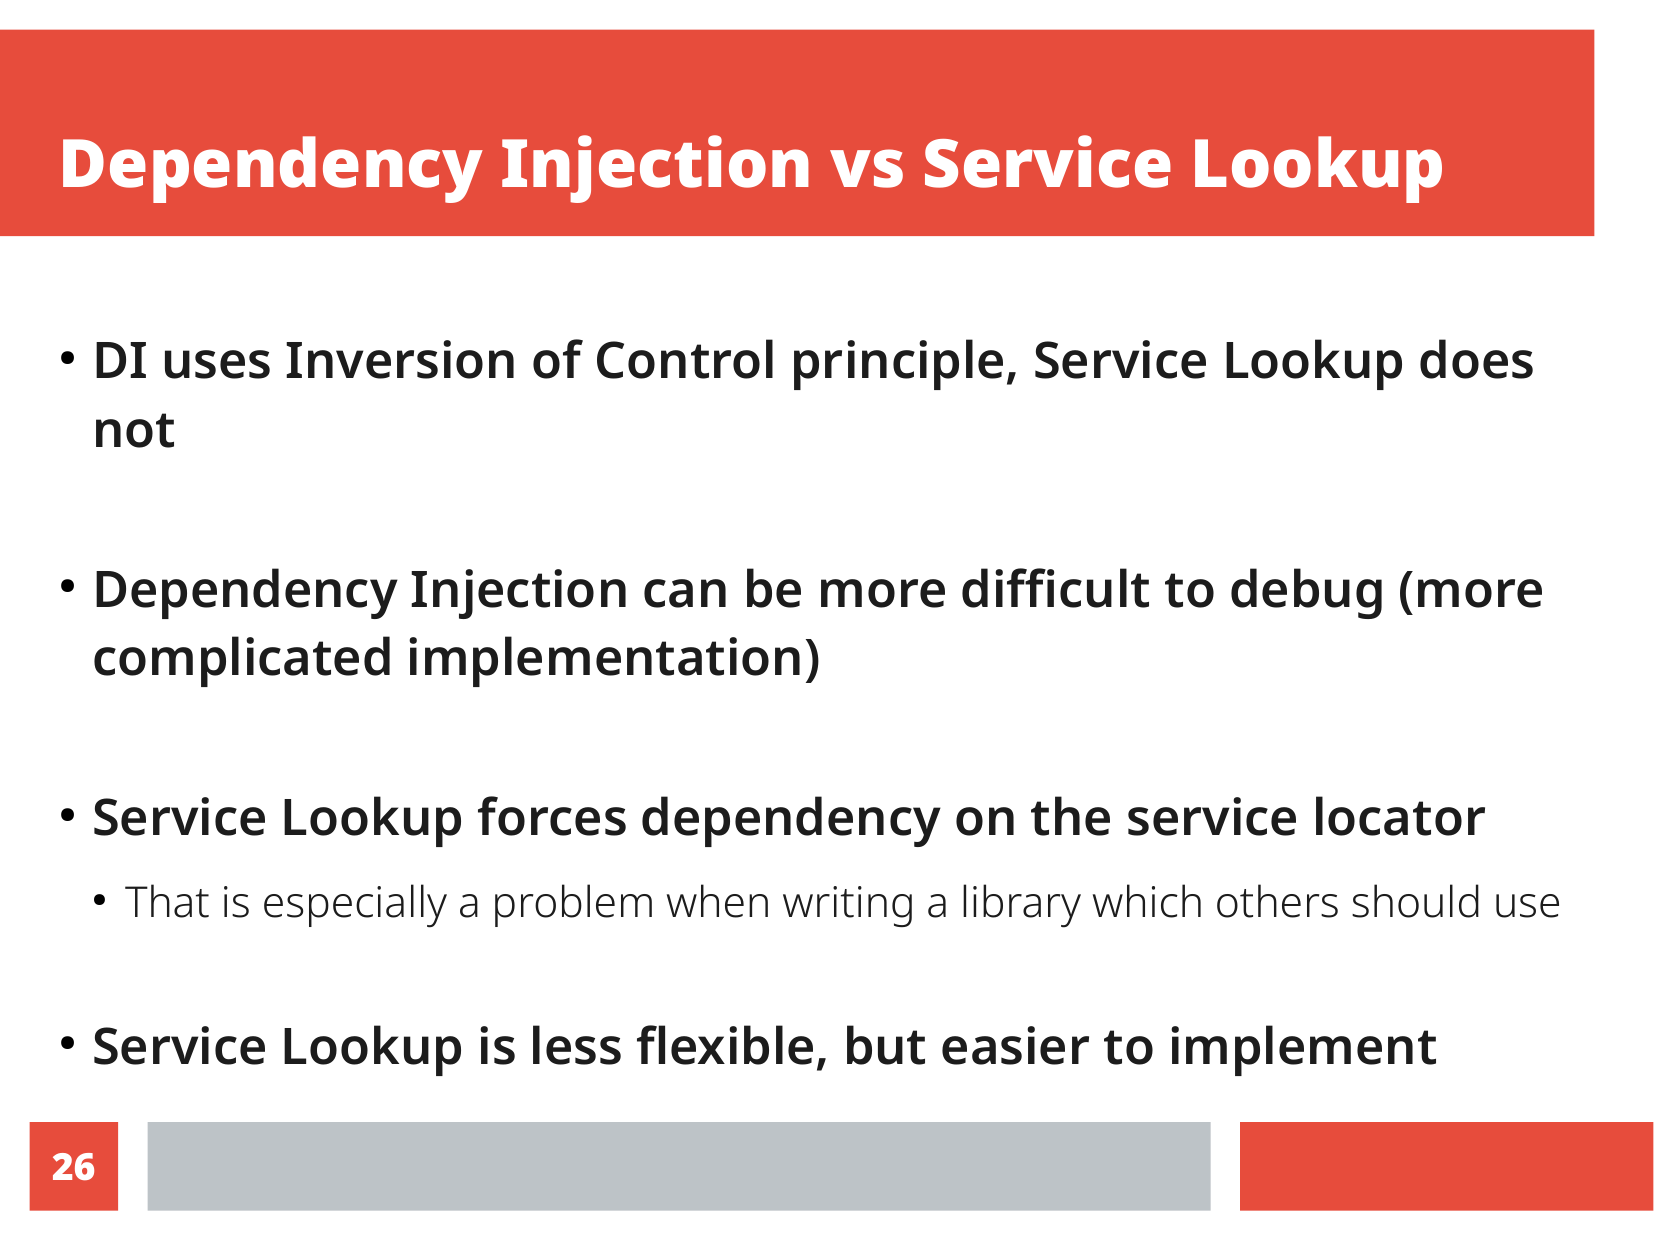

# Dependency Injection vs Service Lookup
DI uses Inversion of Control principle, Service Lookup does not
Dependency Injection can be more difficult to debug (more complicated implementation)
Service Lookup forces dependency on the service locator
That is especially a problem when writing a library which others should use
Service Lookup is less flexible, but easier to implement
26